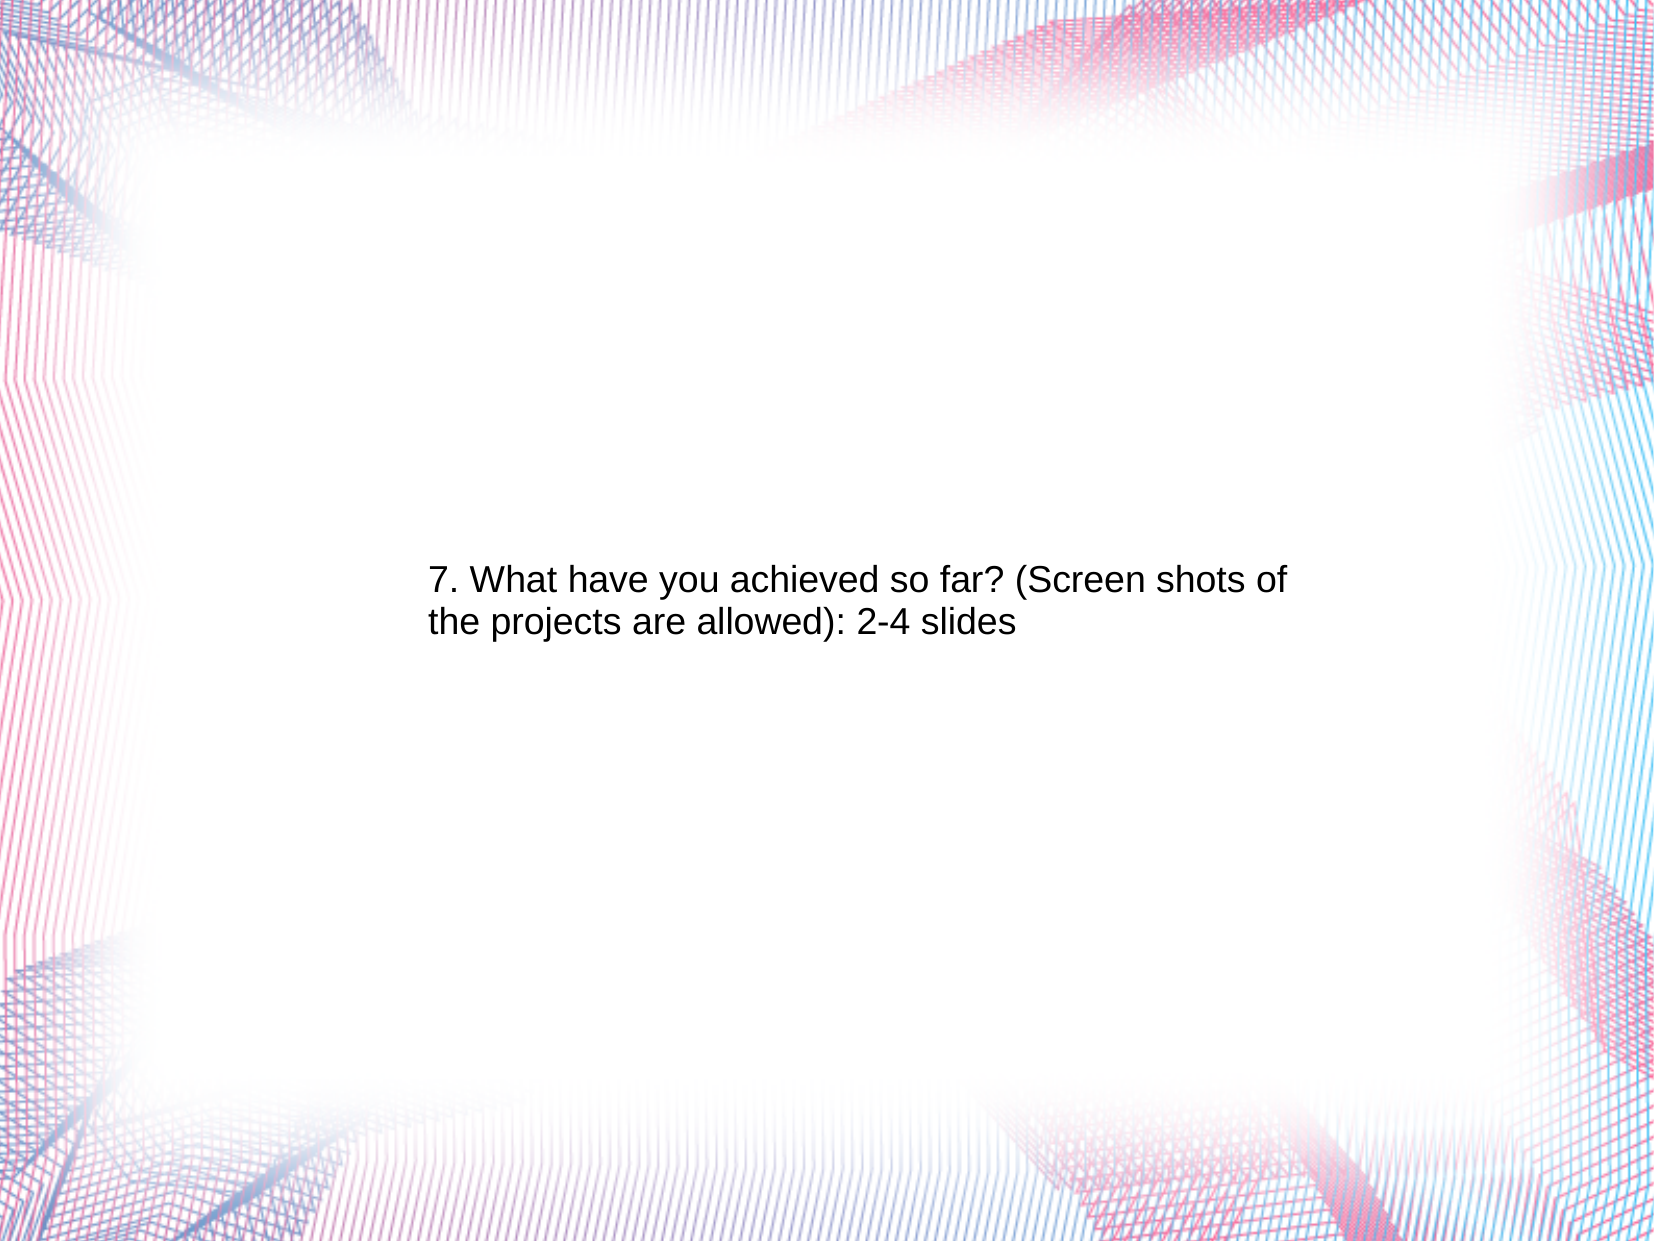

7. What have you achieved so far? (Screen shots of the projects are allowed): 2-4 slides